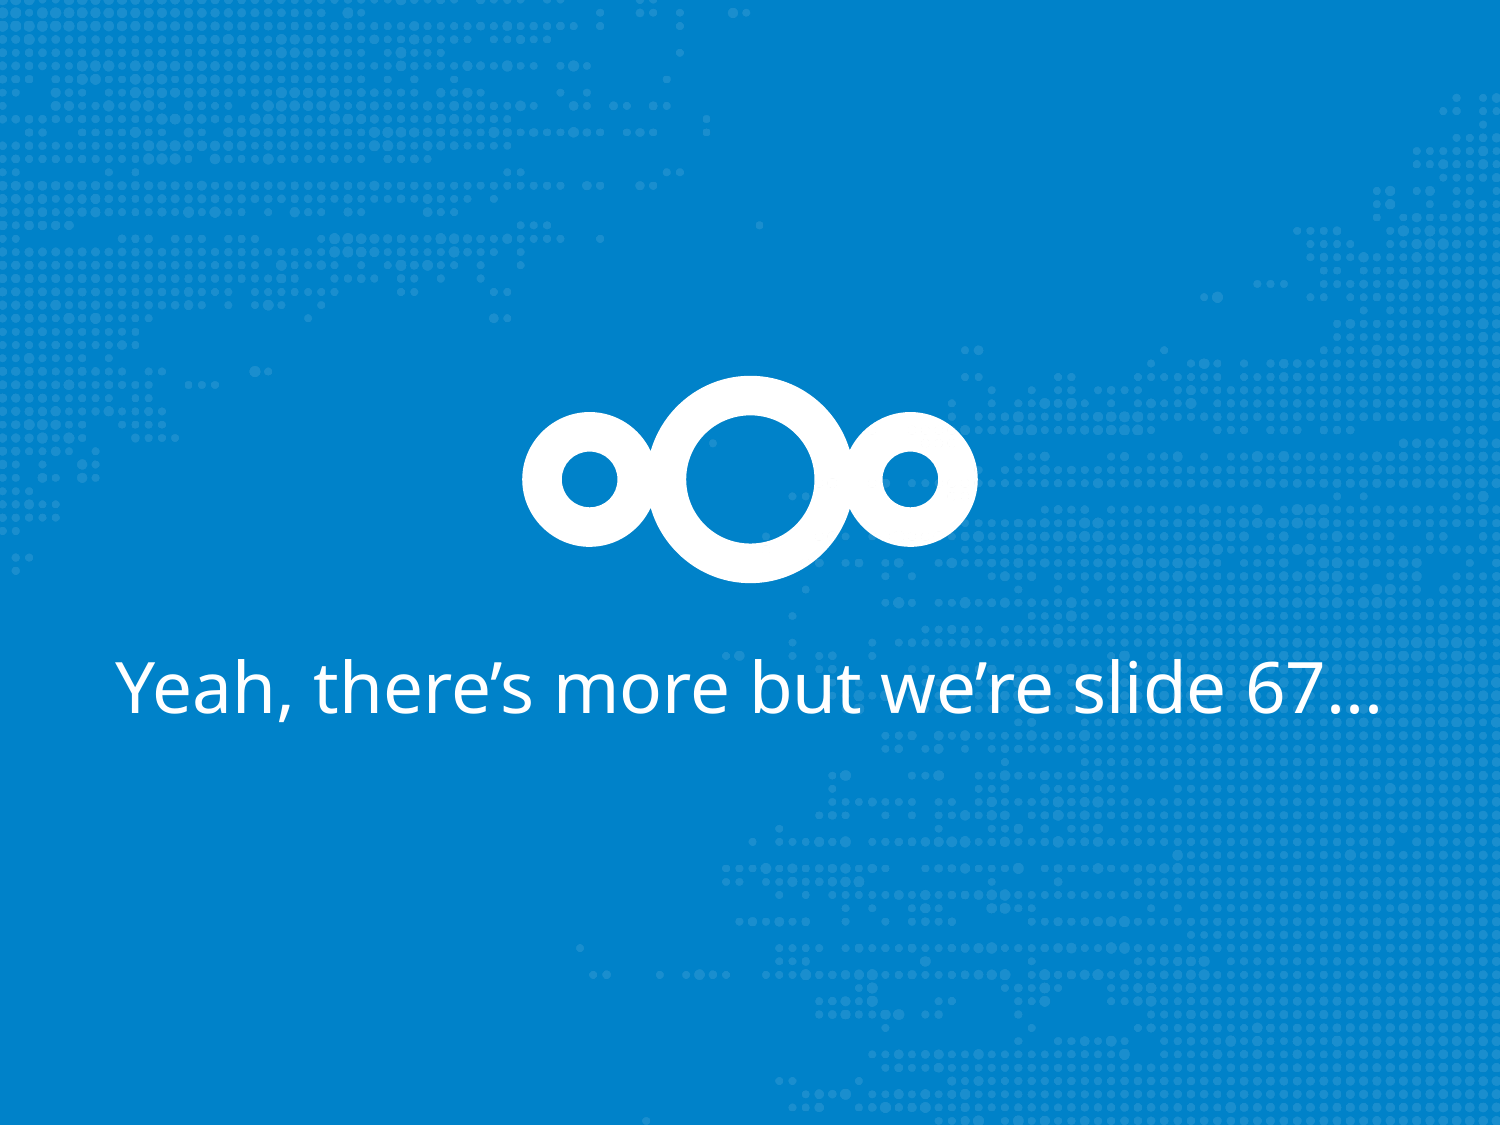

# Yeah, there’s more but we’re slide 67...